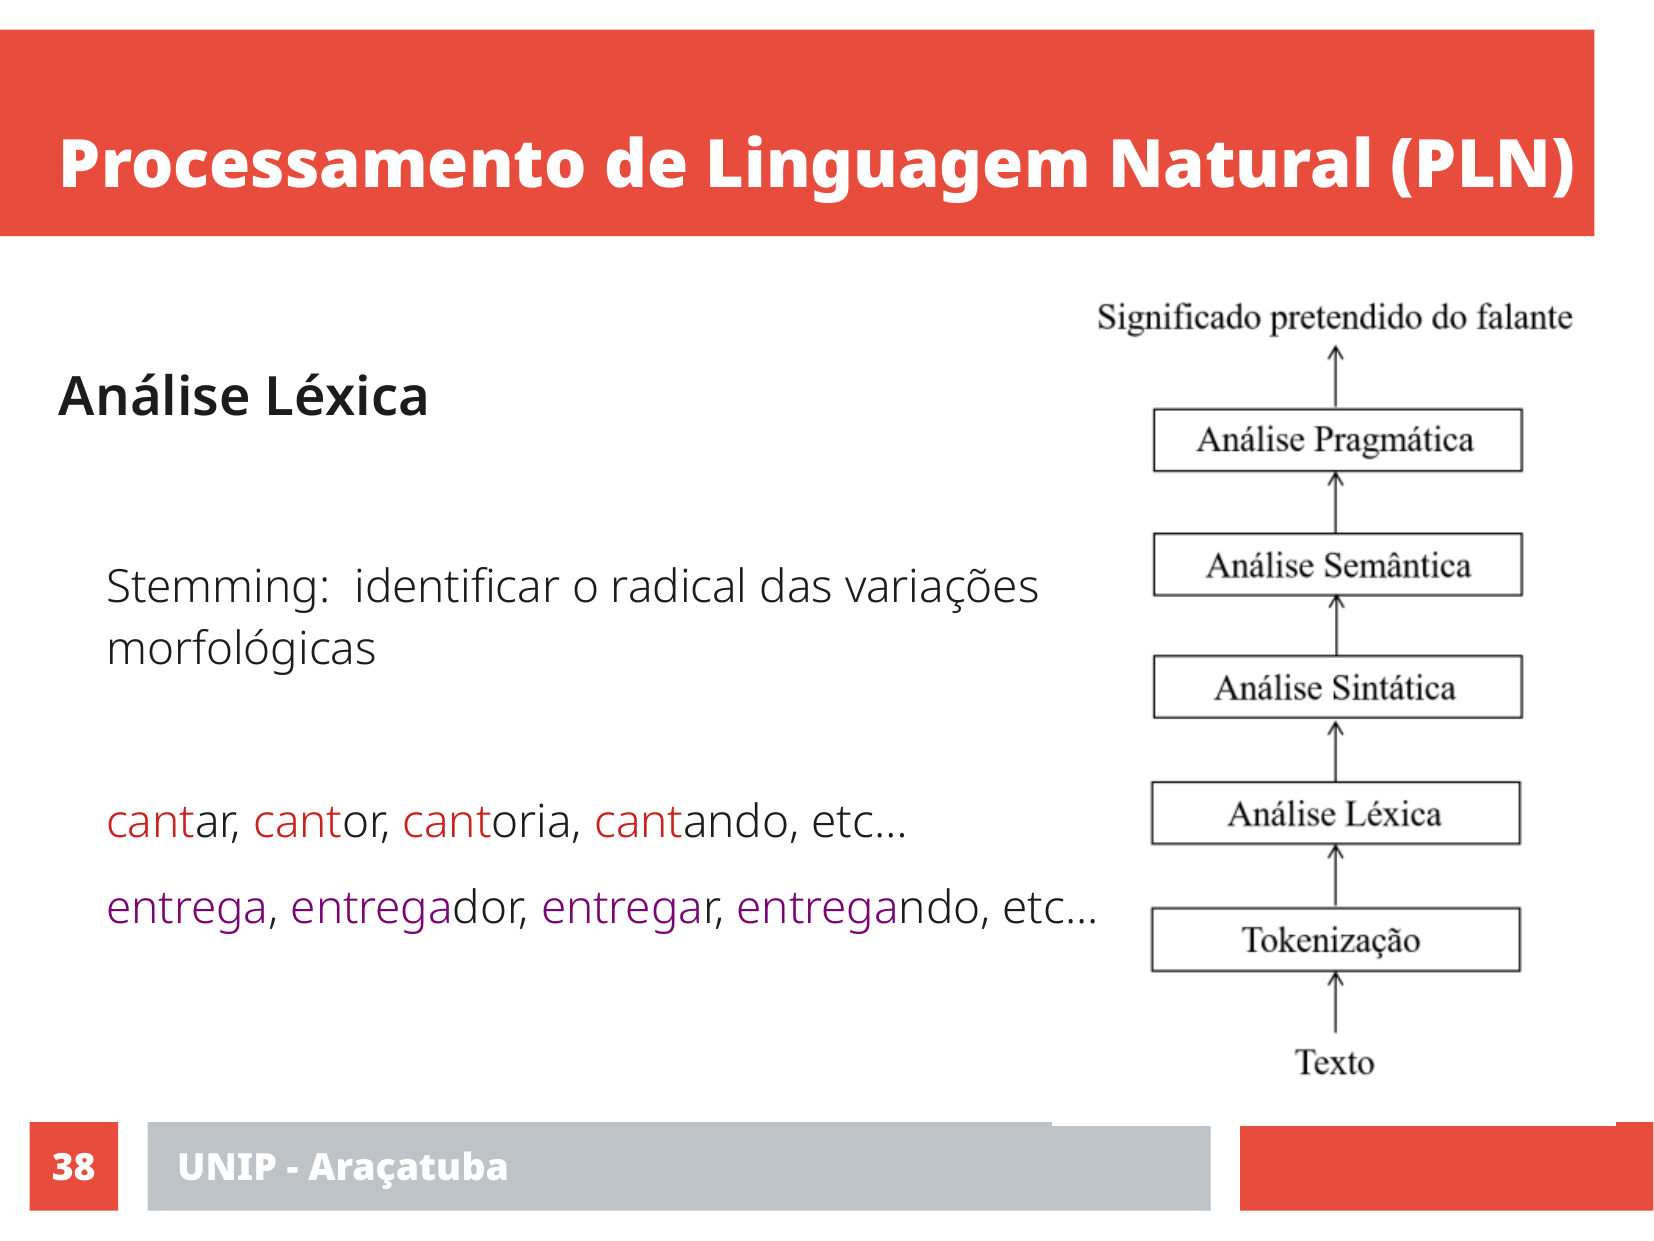

# Processamento de Linguagem Natural (PLN)
Análise Léxica
Stemming: identificar o radical das variações morfológicas
cantar, cantor, cantoria, cantando, etc…
entrega, entregador, entregar, entregando, etc...
38
UNIP - Araçatuba